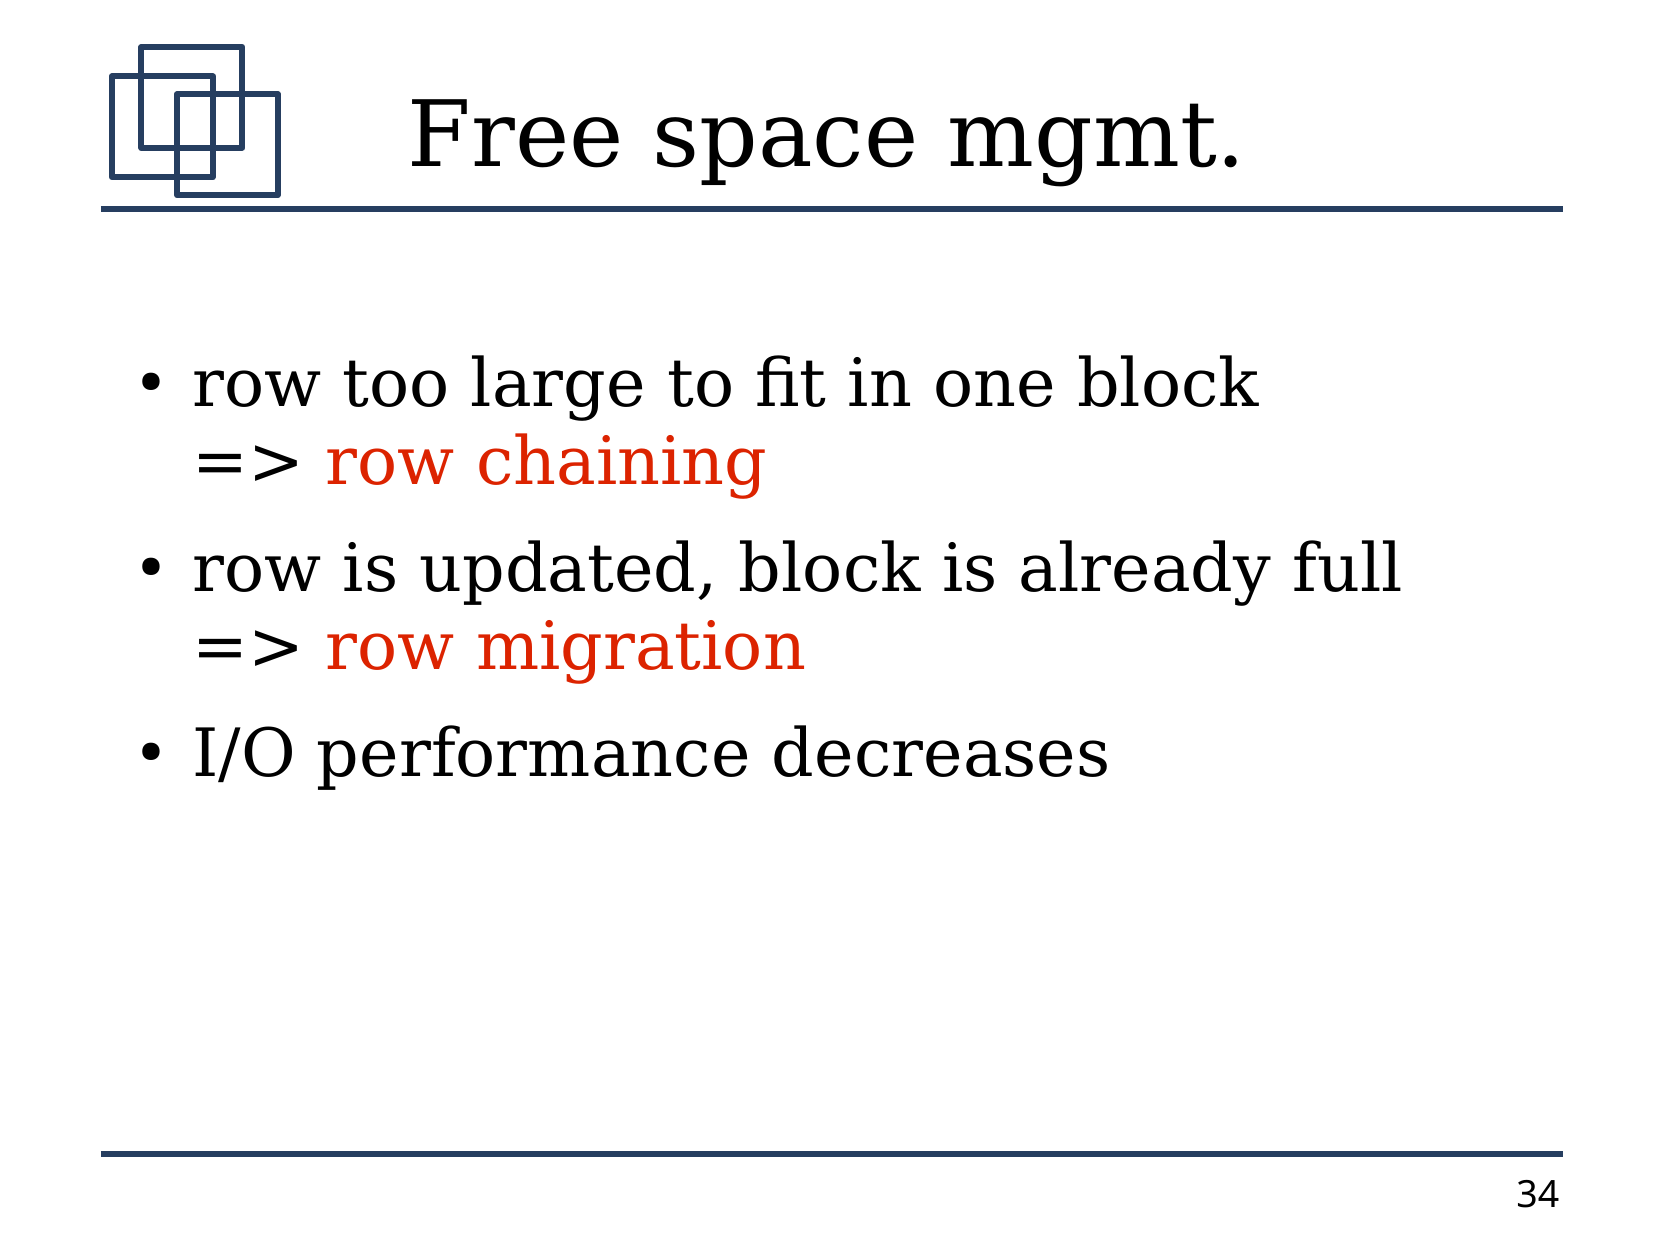

# Free space mgmt.
row too large to fit in one block => row chaining
row is updated, block is already full => row migration
I/O performance decreases